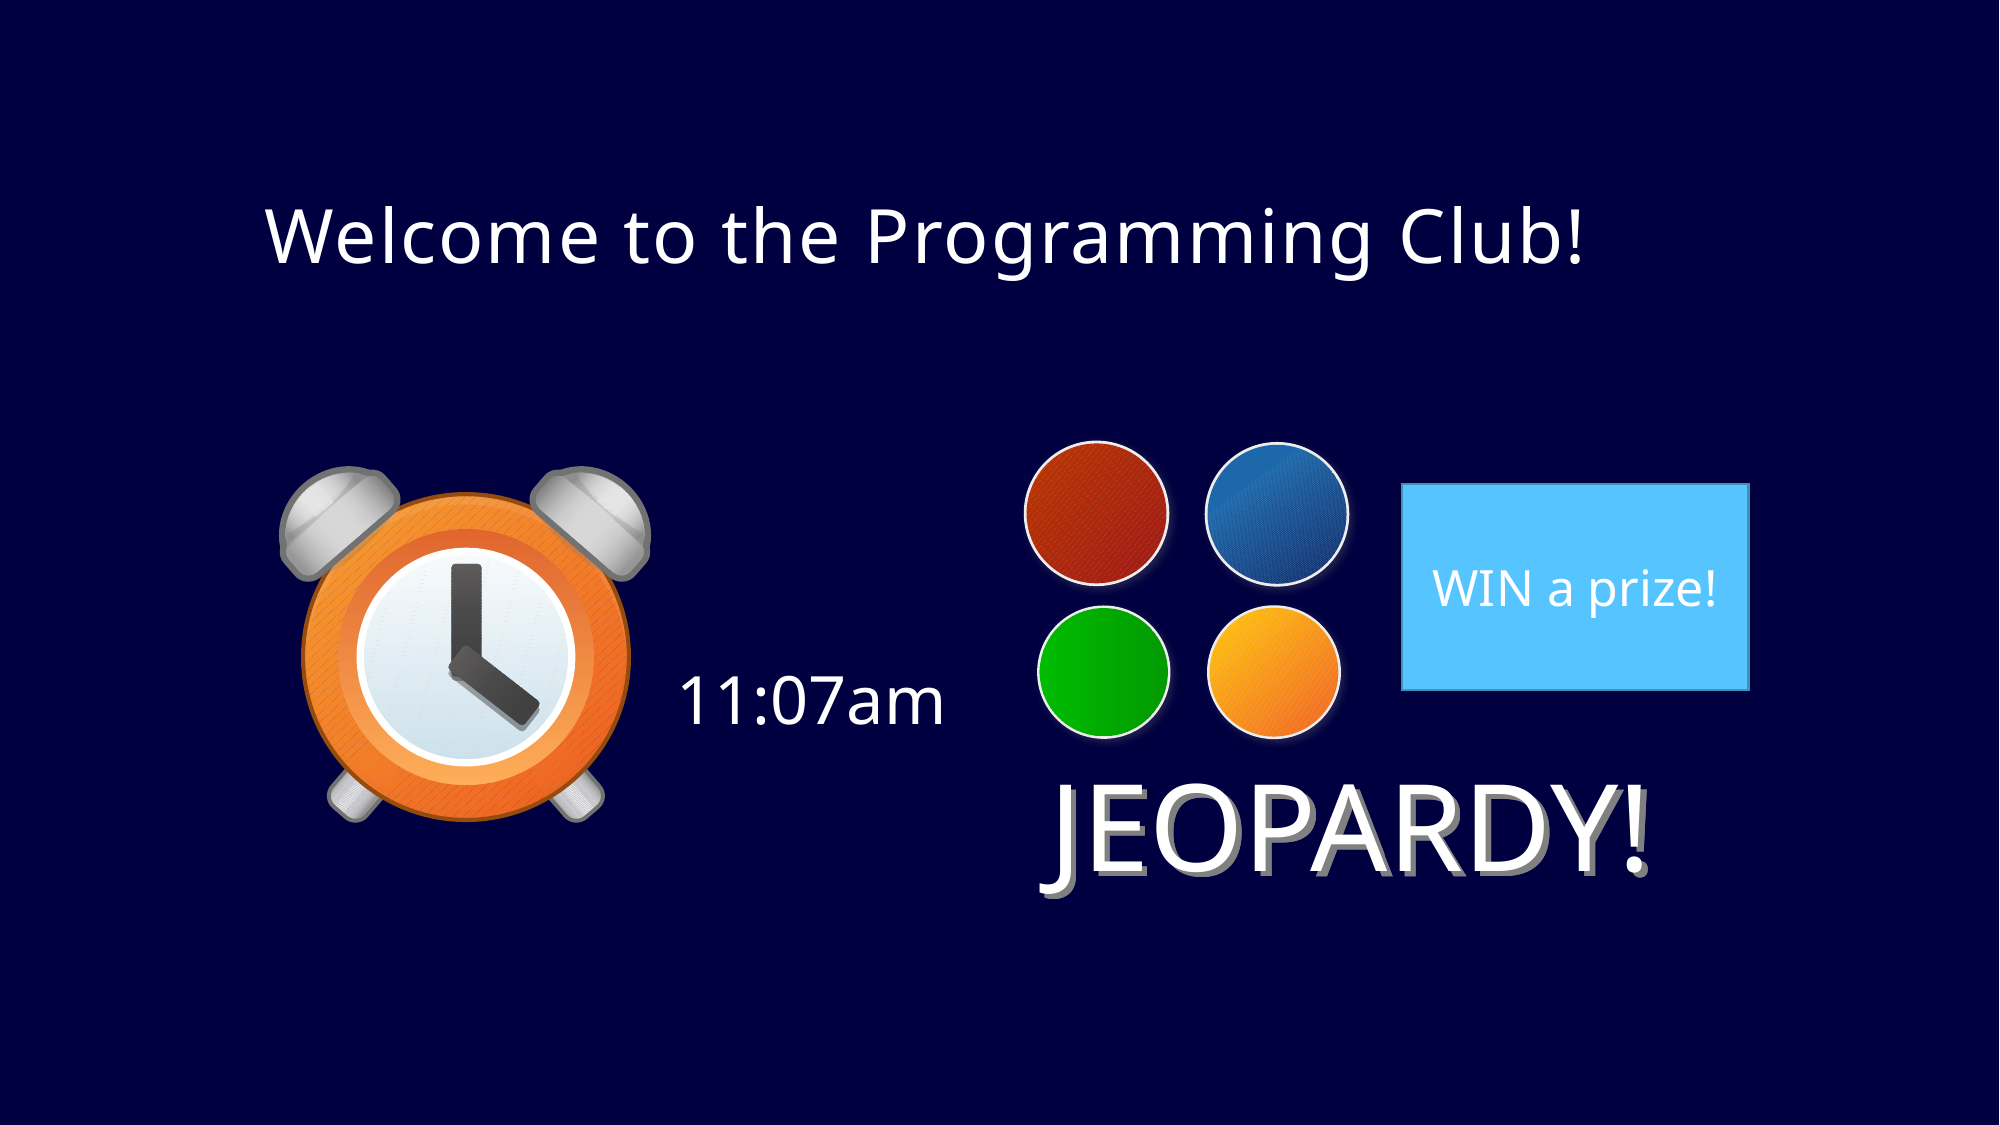

# Welcome to the Programming Club!
WIN a prize!
11:07am
JEOPARDY!